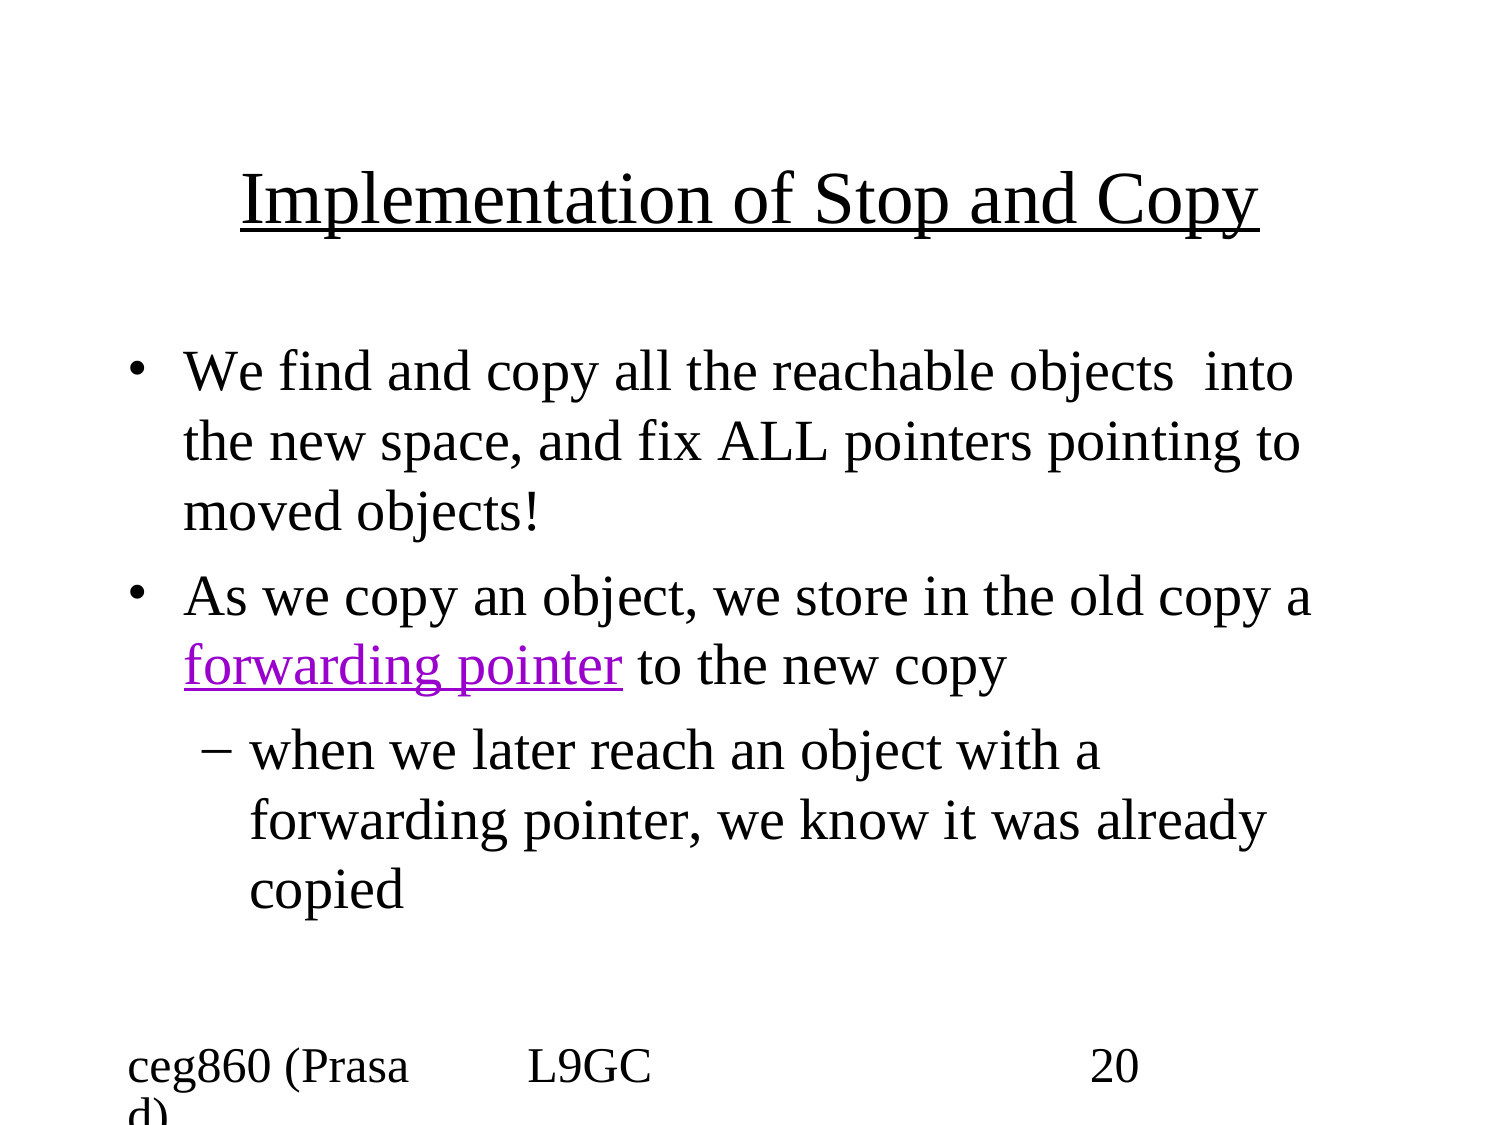

# Implementation of Stop and Copy
We find and copy all the reachable objects into the new space, and fix ALL pointers pointing to moved objects!
As we copy an object, we store in the old copy a forwarding pointer to the new copy
when we later reach an object with a forwarding pointer, we know it was already copied
ceg860 (Prasad)
L9GC
20